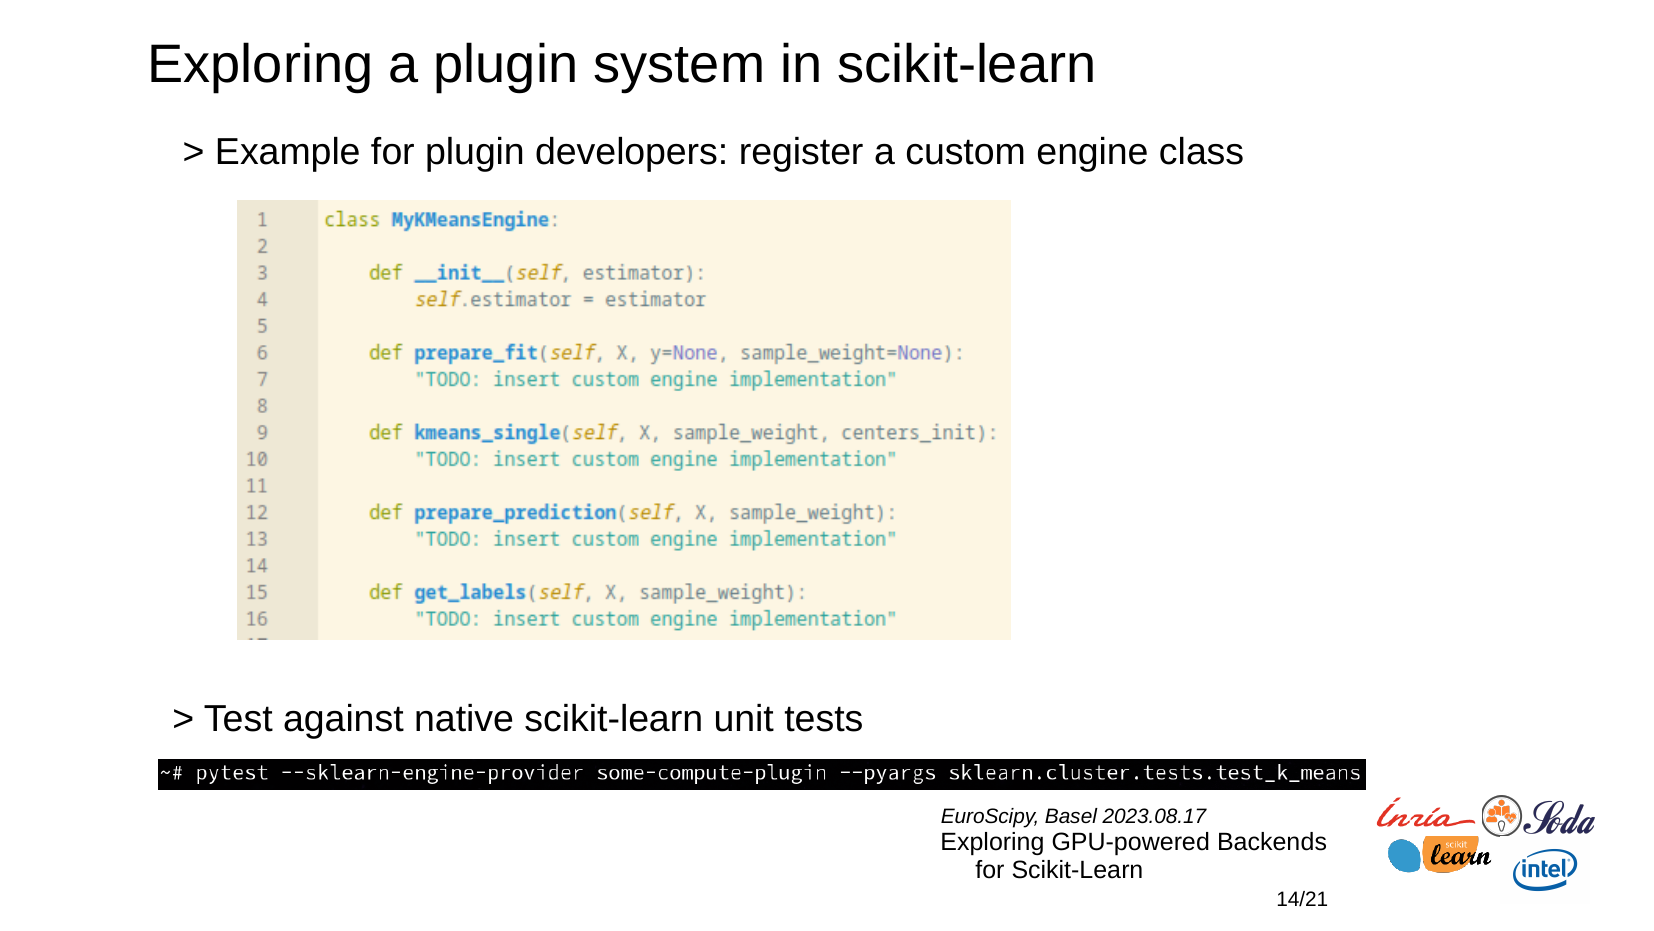

Exploring a plugin system in scikit-learn
 > Example for plugin developers: register a custom engine class
> Test against native scikit-learn unit tests
 EuroScipy, Basel 2023.08.17
 Exploring GPU-powered Backends
 for Scikit-Learn
 14/21